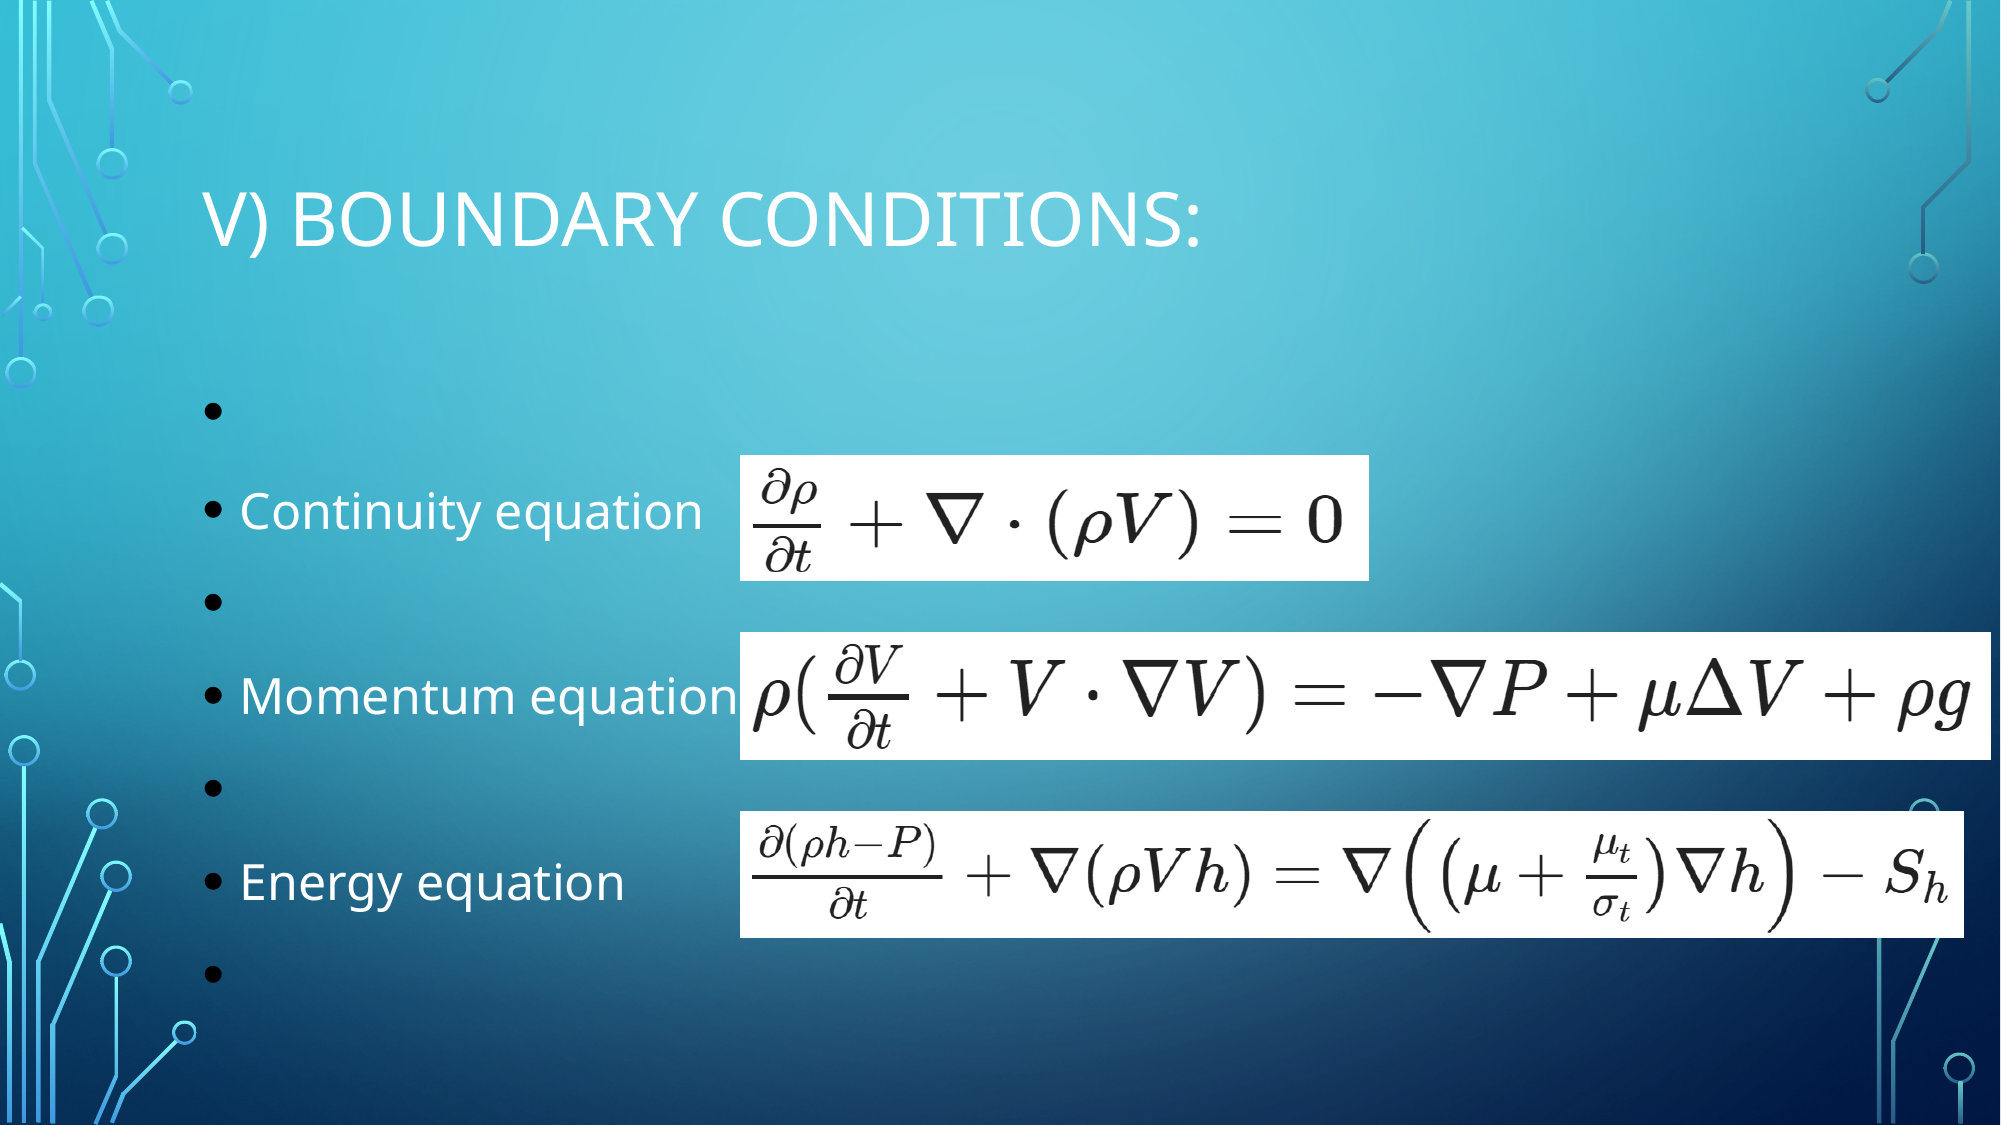

# V) Boundary conditions:
Continuity equation
Momentum equation
Energy equation